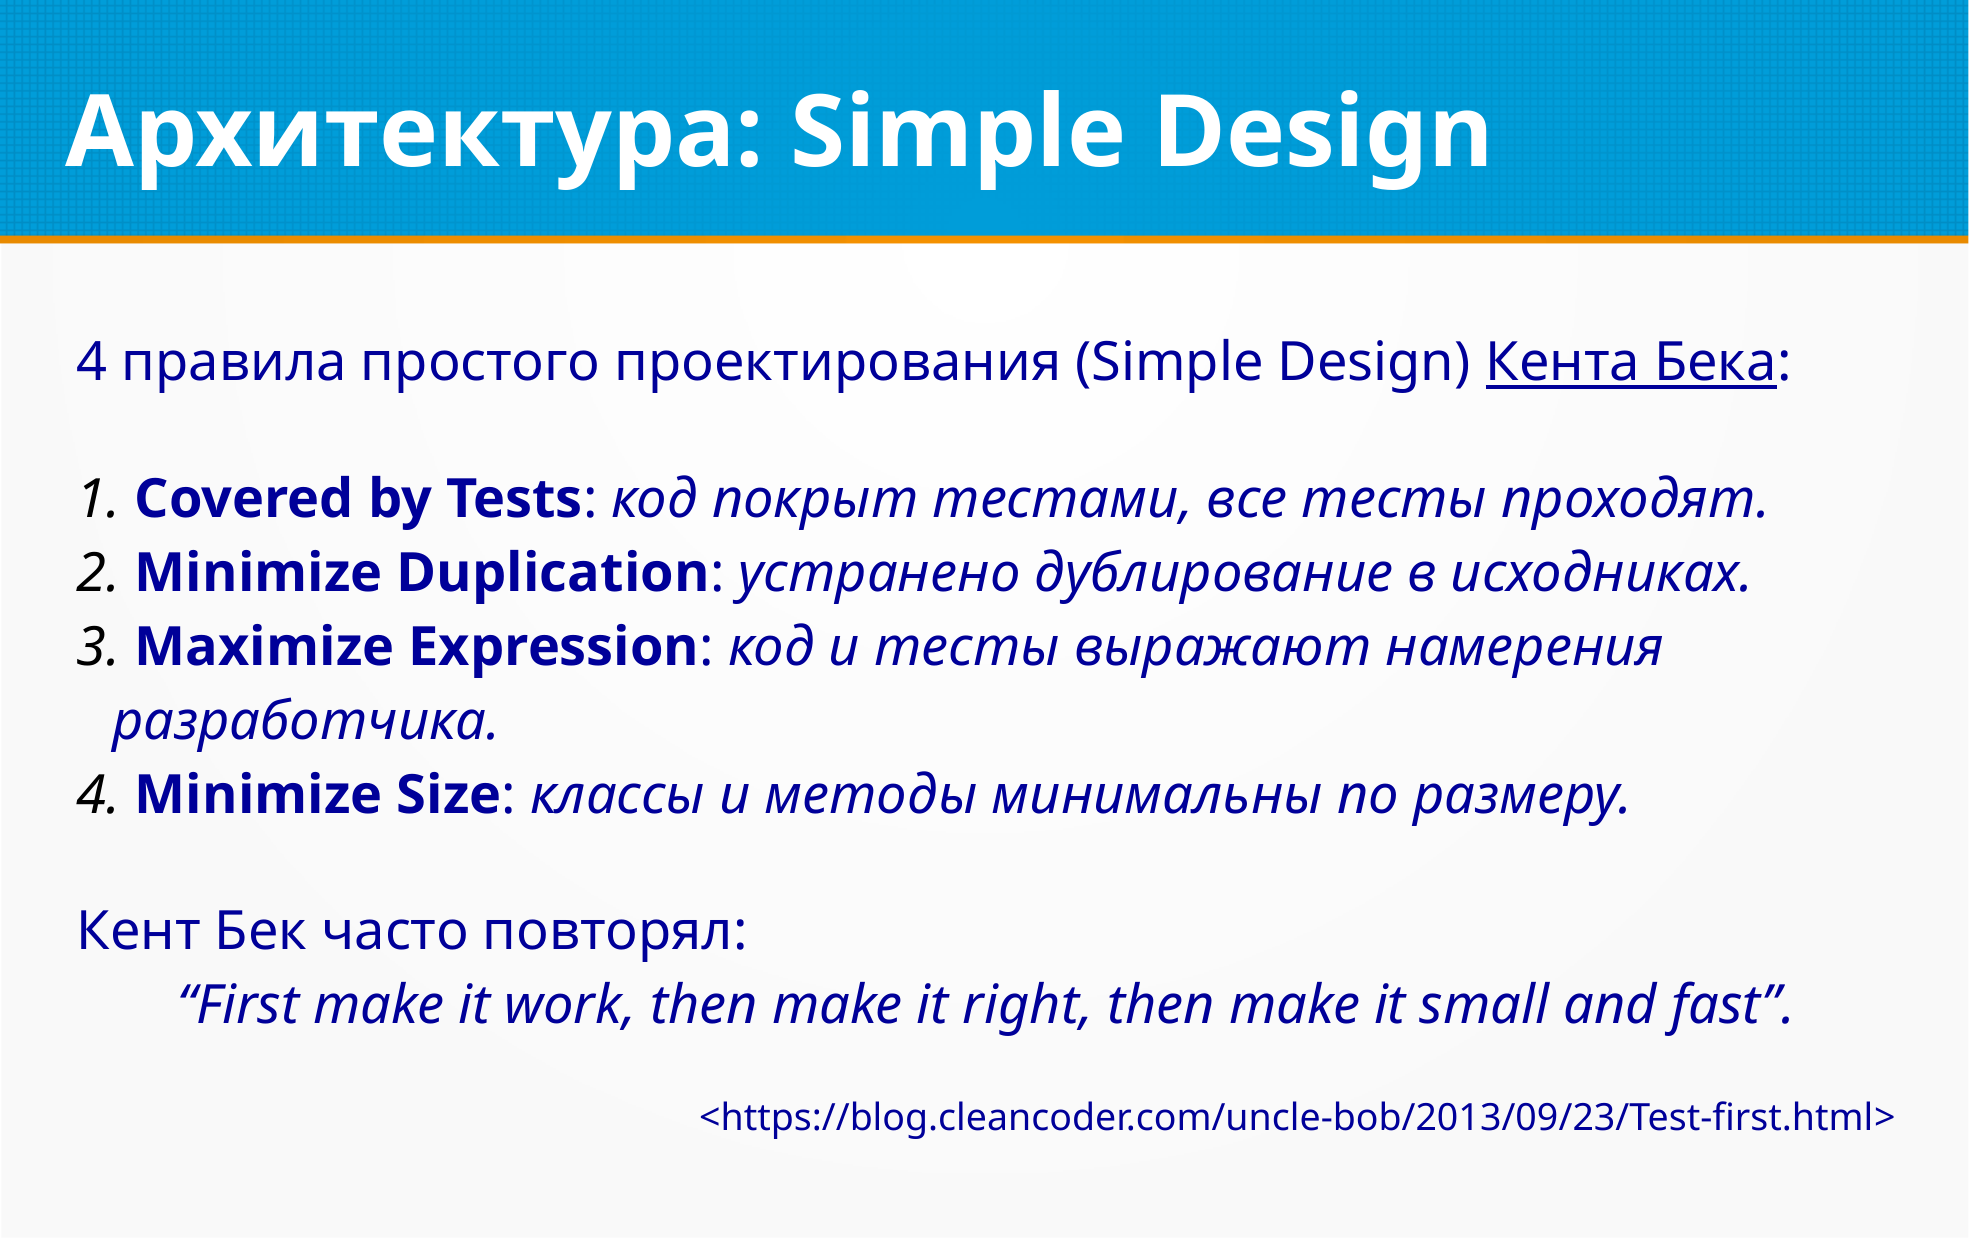

Архитектура: Simple Design
4 правила простого проектирования (Simple Design) Кента Бека:
 Covered by Tests: код покрыт тестами, все тесты проходят.
 Minimize Duplication: устранено дублирование в исходниках.
 Maximize Expression: код и тесты выражают намерения разработчика.
 Minimize Size: классы и методы минимальны по размеру.
Кент Бек часто повторял:
“First make it work, then make it right, then make it small and fast”.
<https://blog.cleancoder.com/uncle-bob/2013/09/23/Test-first.html>